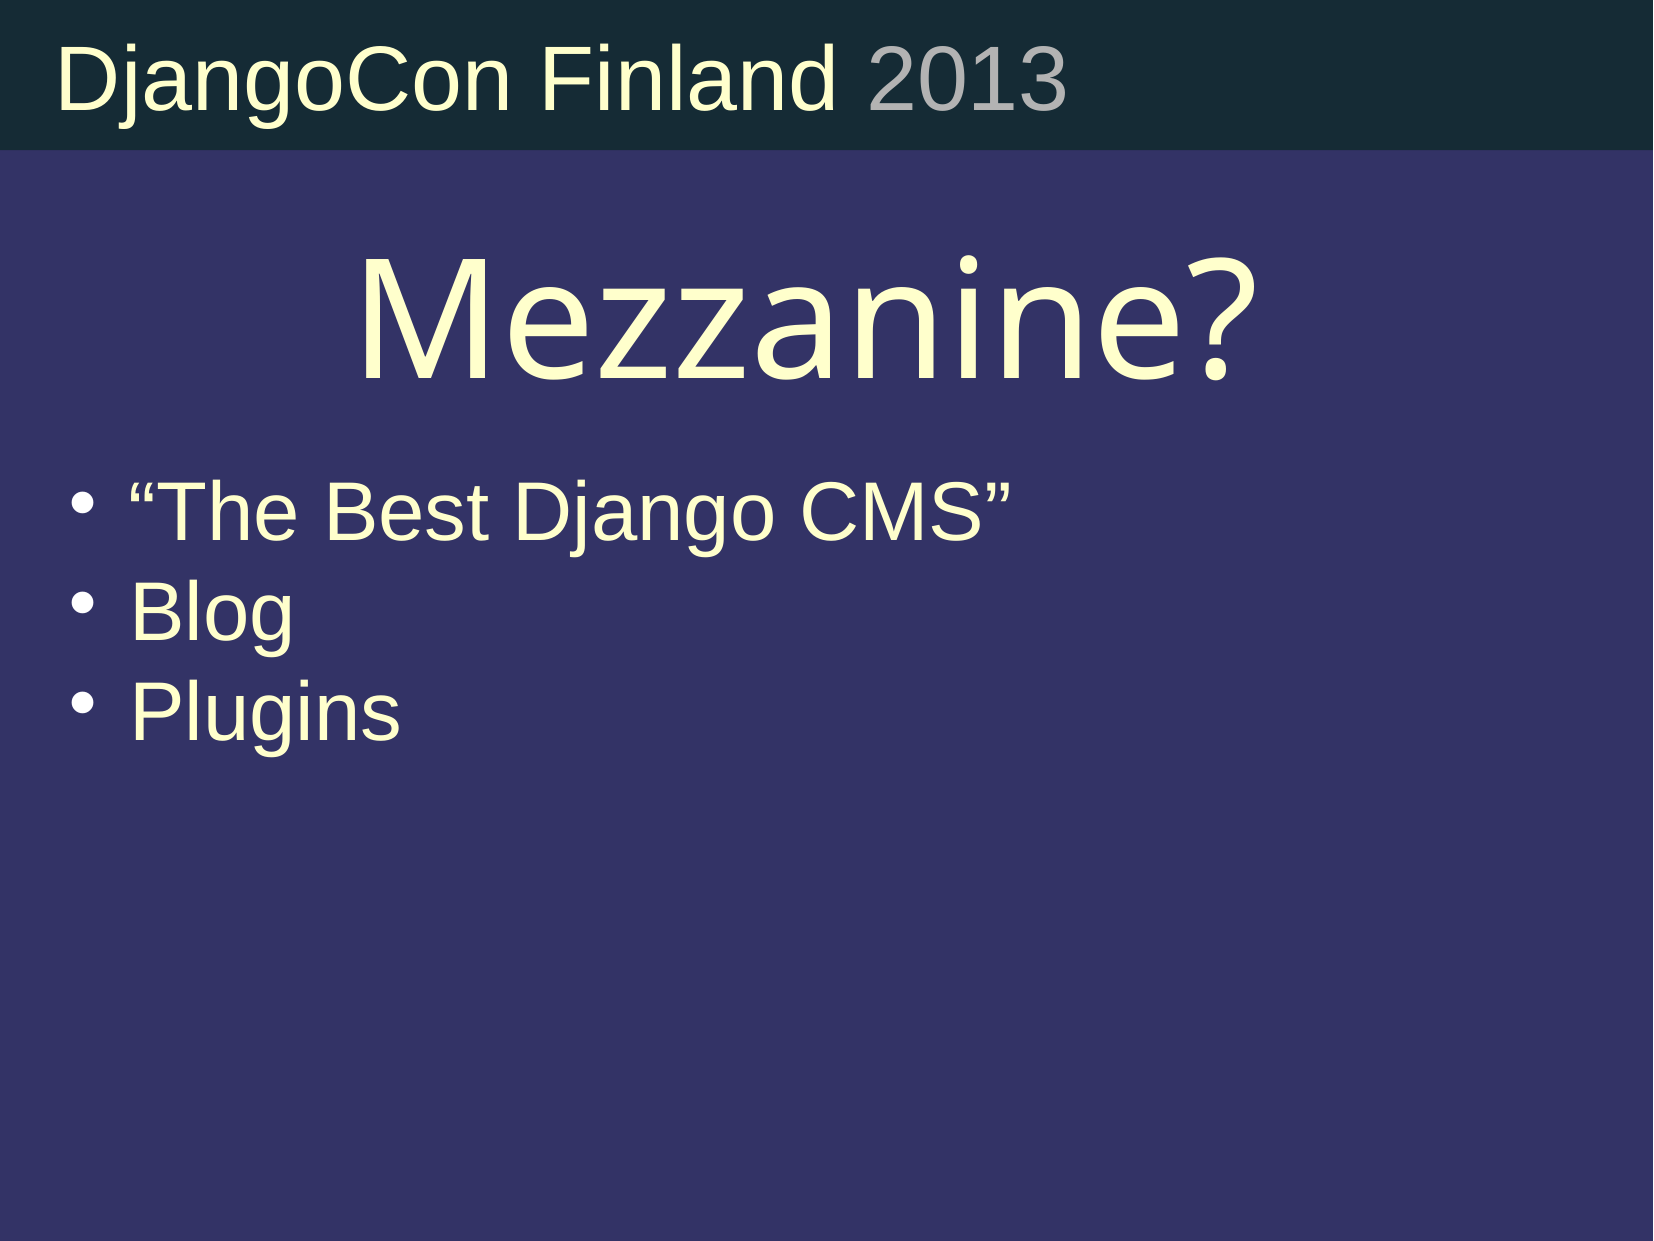

# DjangoCon Finland 2013
Mezzanine?
 “The Best Django CMS”
 Blog
 Plugins